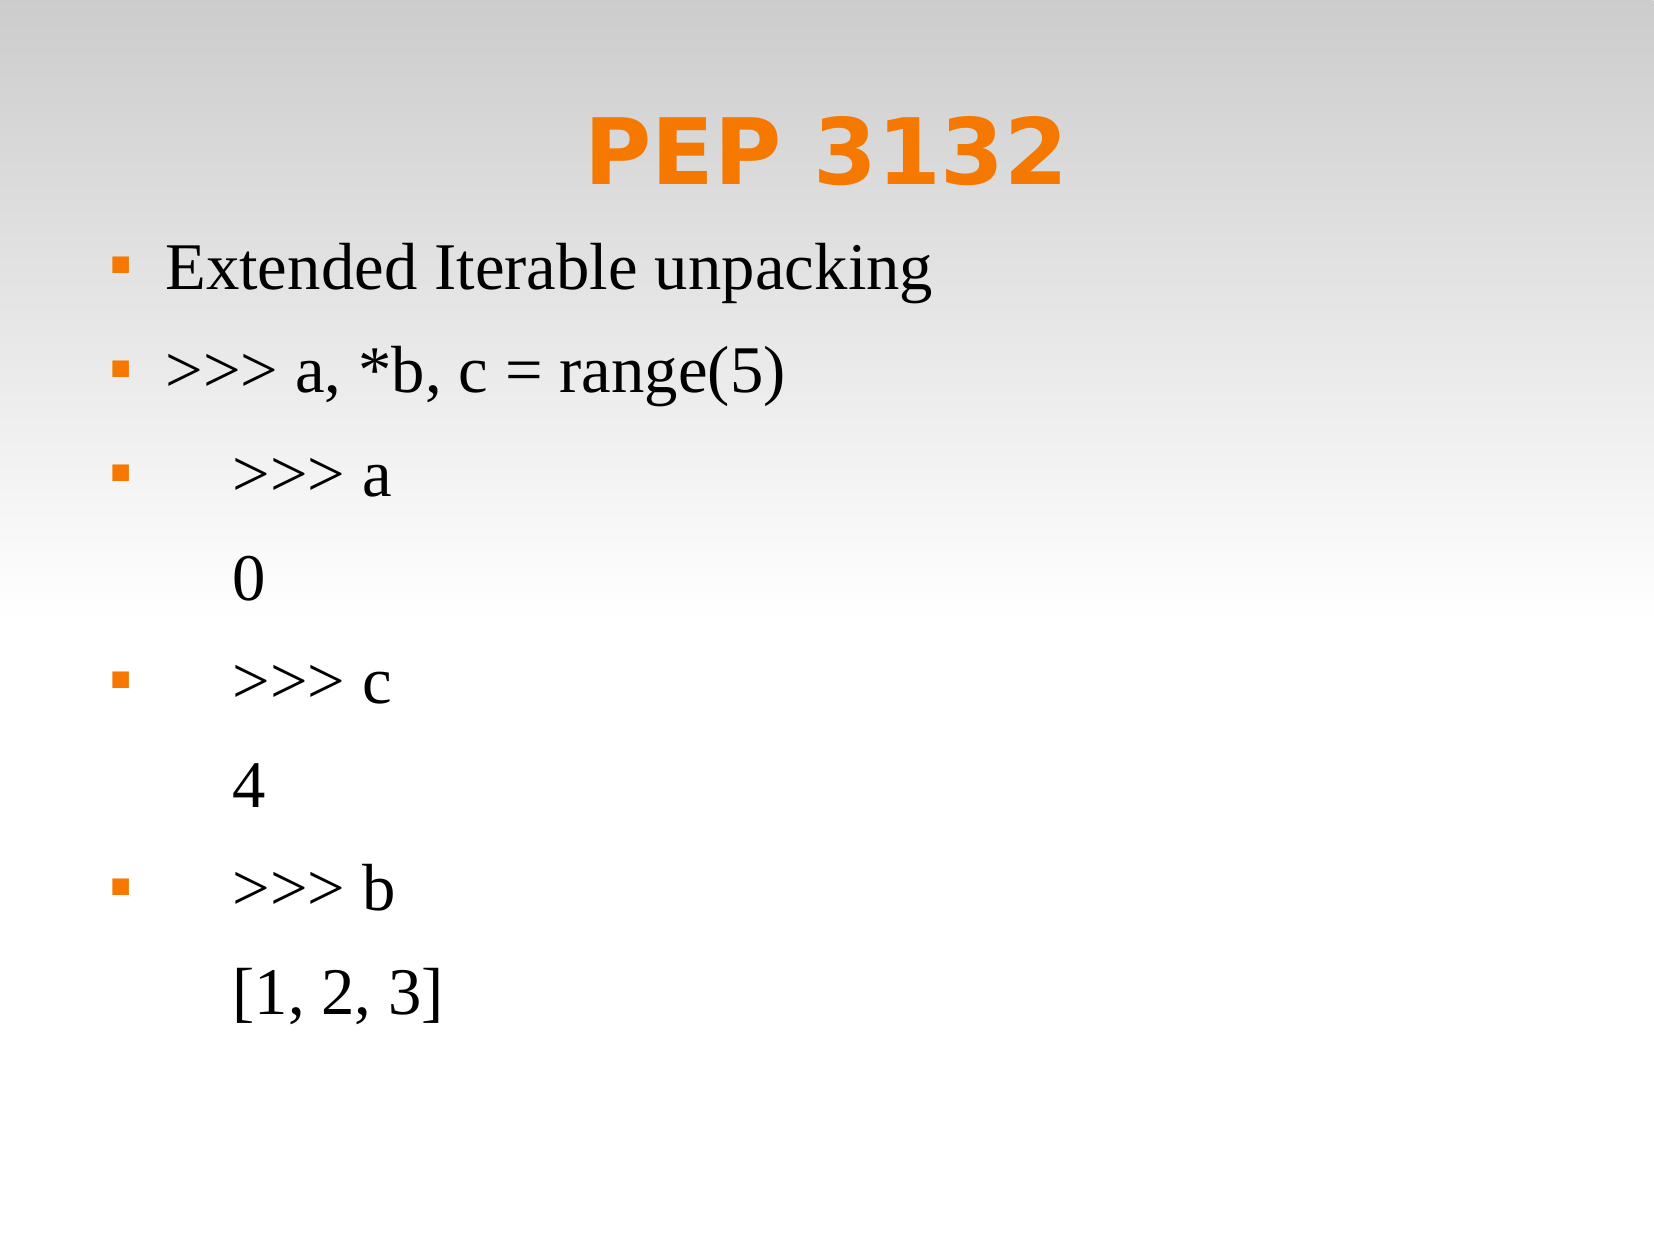

# PEP 3132
Extended Iterable unpacking
>>> a, *b, c = range(5)
 >>> a
 0
 >>> c
 4
 >>> b
 [1, 2, 3]